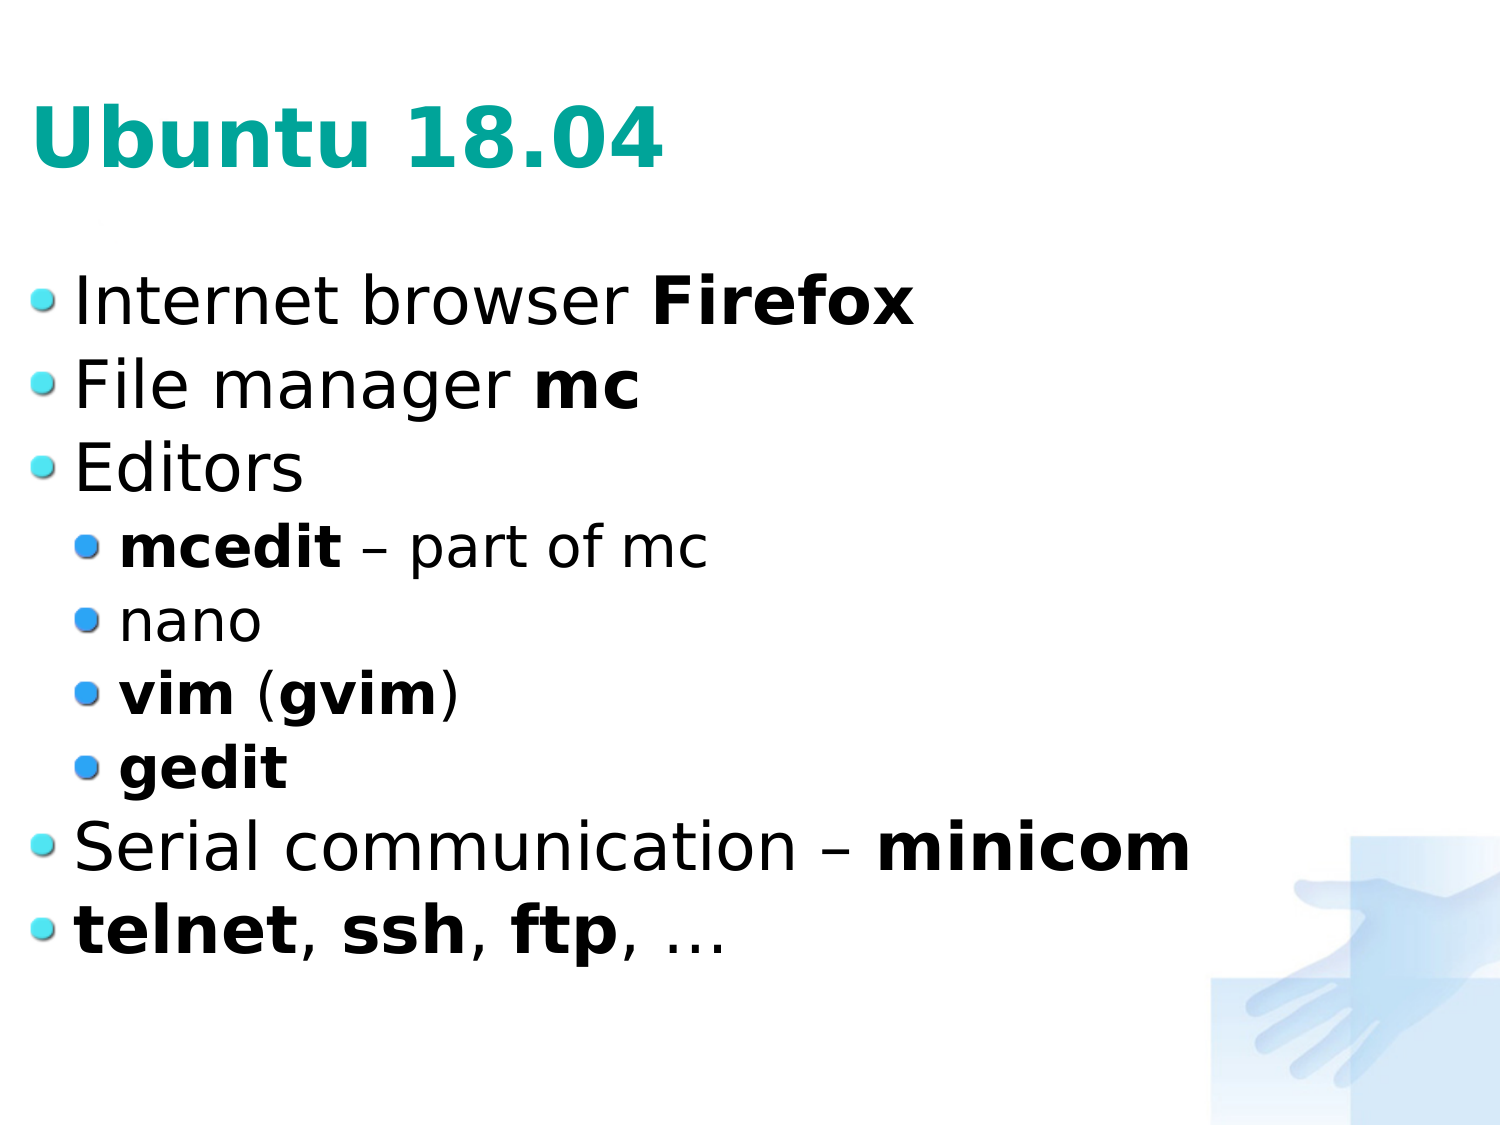

# Ubuntu 18.04
Internet browser Firefox
File manager mc
Editors
mcedit – part of mc
nano
vim (gvim)
gedit
Serial communication – minicom
telnet, ssh, ftp, …